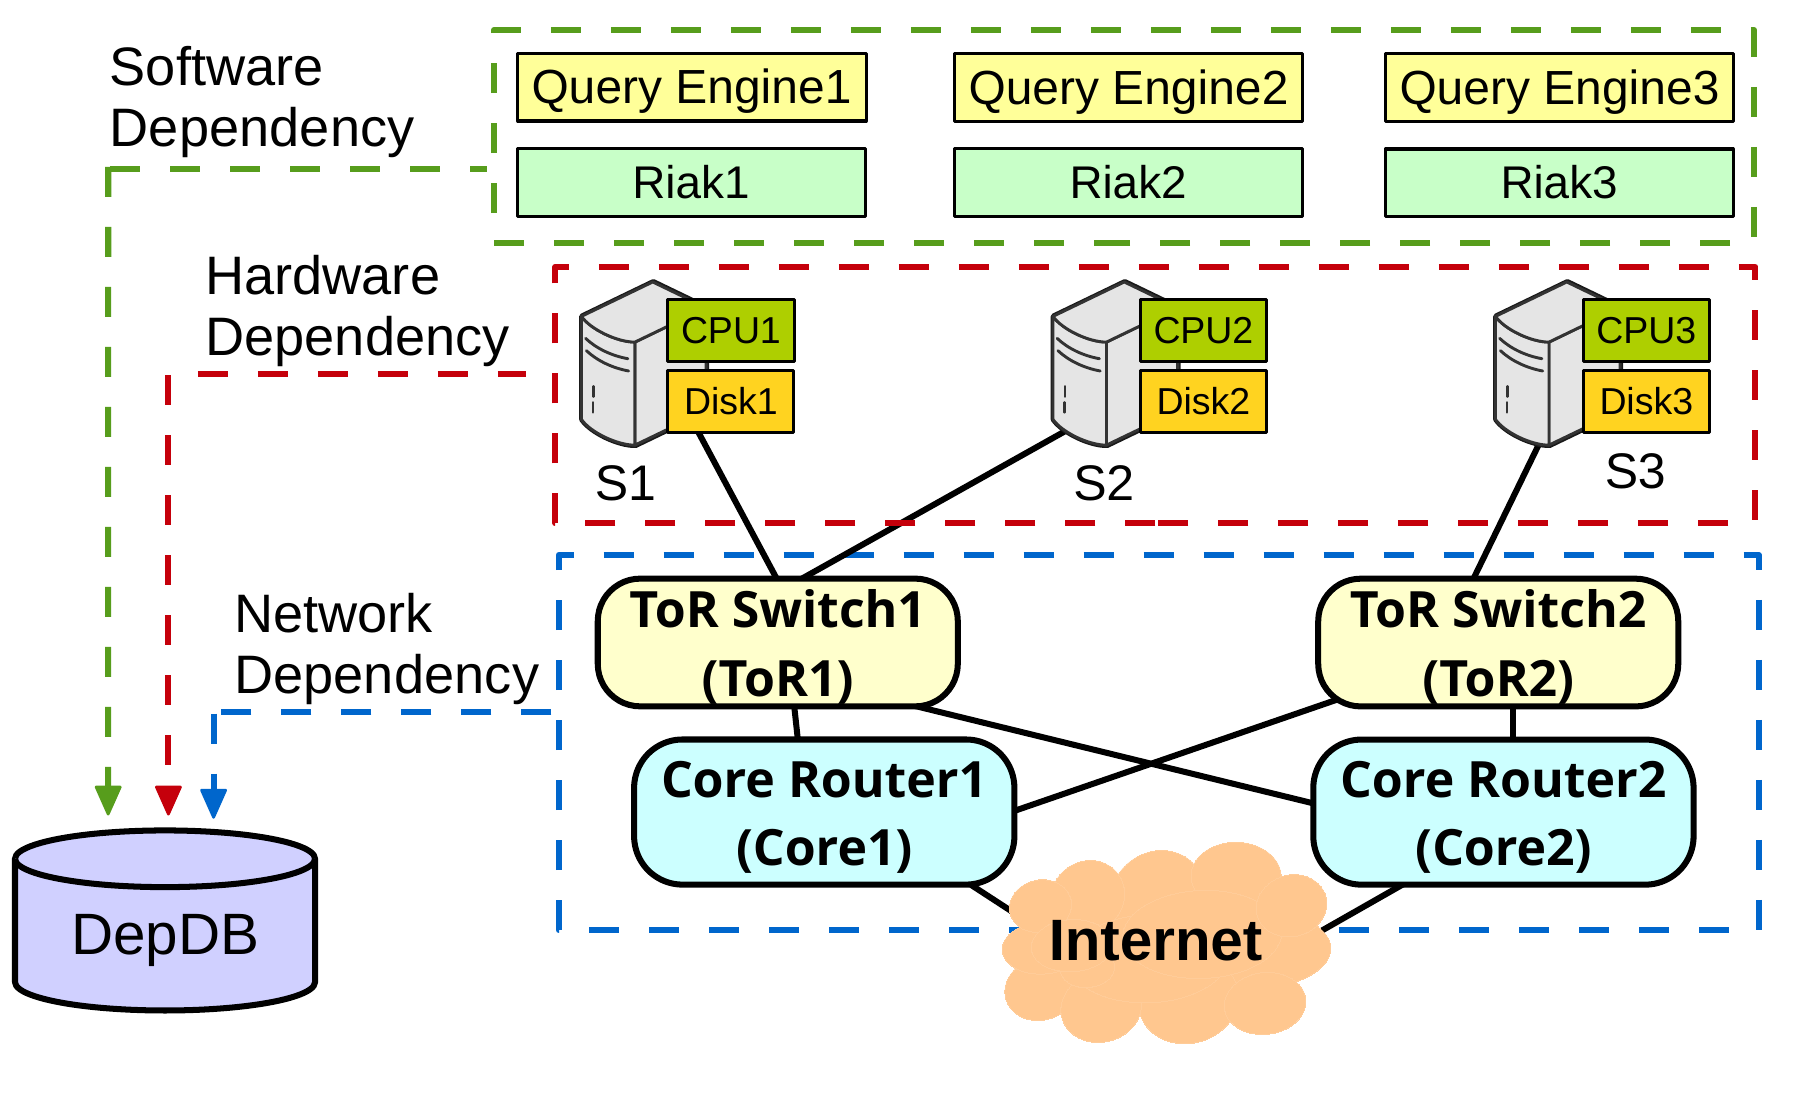

Software
Dependency
Query Engine1
Query Engine2
Query Engine3
Riak1
Riak2
Riak3
Hardware
Dependency
CPU1
CPU2
CPU3
Disk1
Disk2
Disk3
S3
S1
S2
Network
Dependency
ToR Switch1
(ToR1)
ToR Switch2
(ToR2)
Core Router1
(Core1)
Core Router2
(Core2)
DepDB
Internet